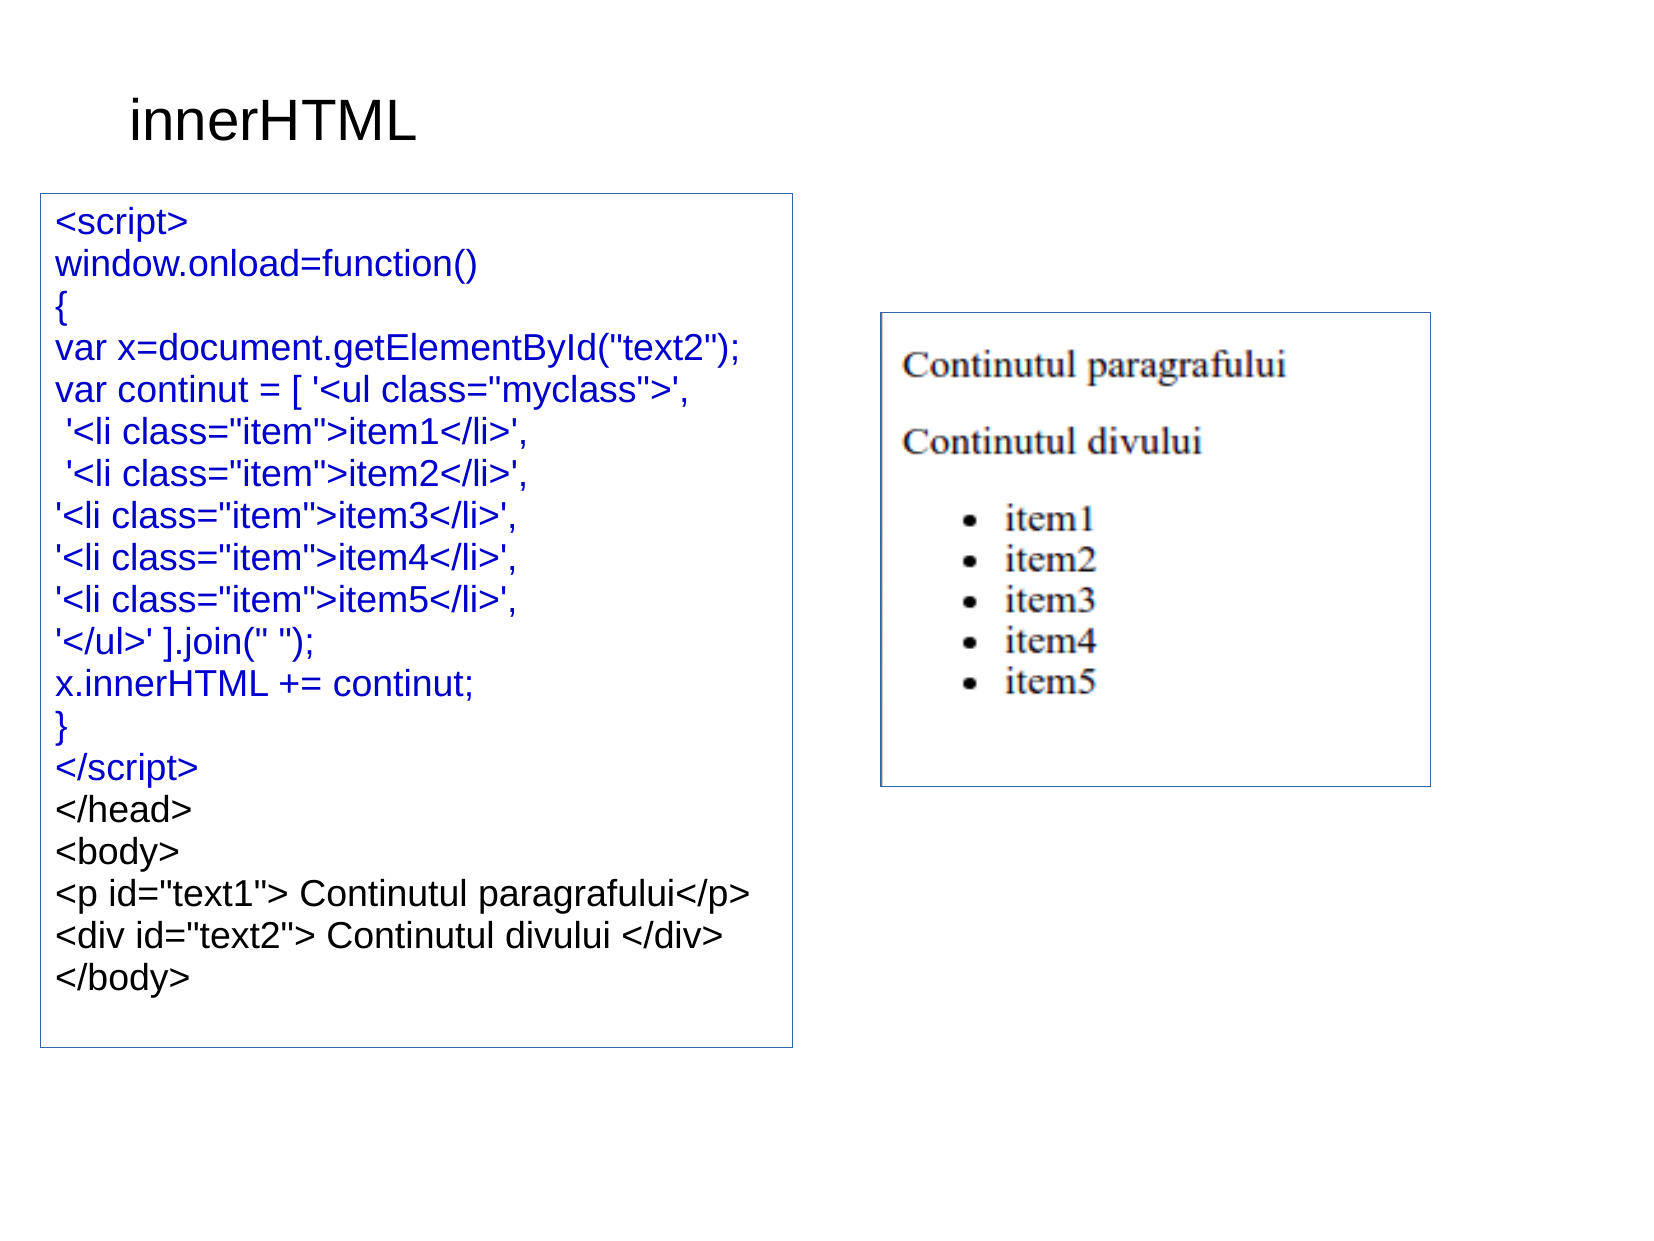

innerHTML
<script>
window.onload=function()
{
var x=document.getElementById("text2");
var continut = [ '<ul class="myclass">',
 '<li class="item">item1</li>',
 '<li class="item">item2</li>',
'<li class="item">item3</li>',
'<li class="item">item4</li>',
'<li class="item">item5</li>',
'</ul>' ].join(" ");
x.innerHTML += continut;
}
</script>
</head>
<body>
<p id="text1"> Continutul paragrafului</p>
<div id="text2"> Continutul divului </div>
</body>